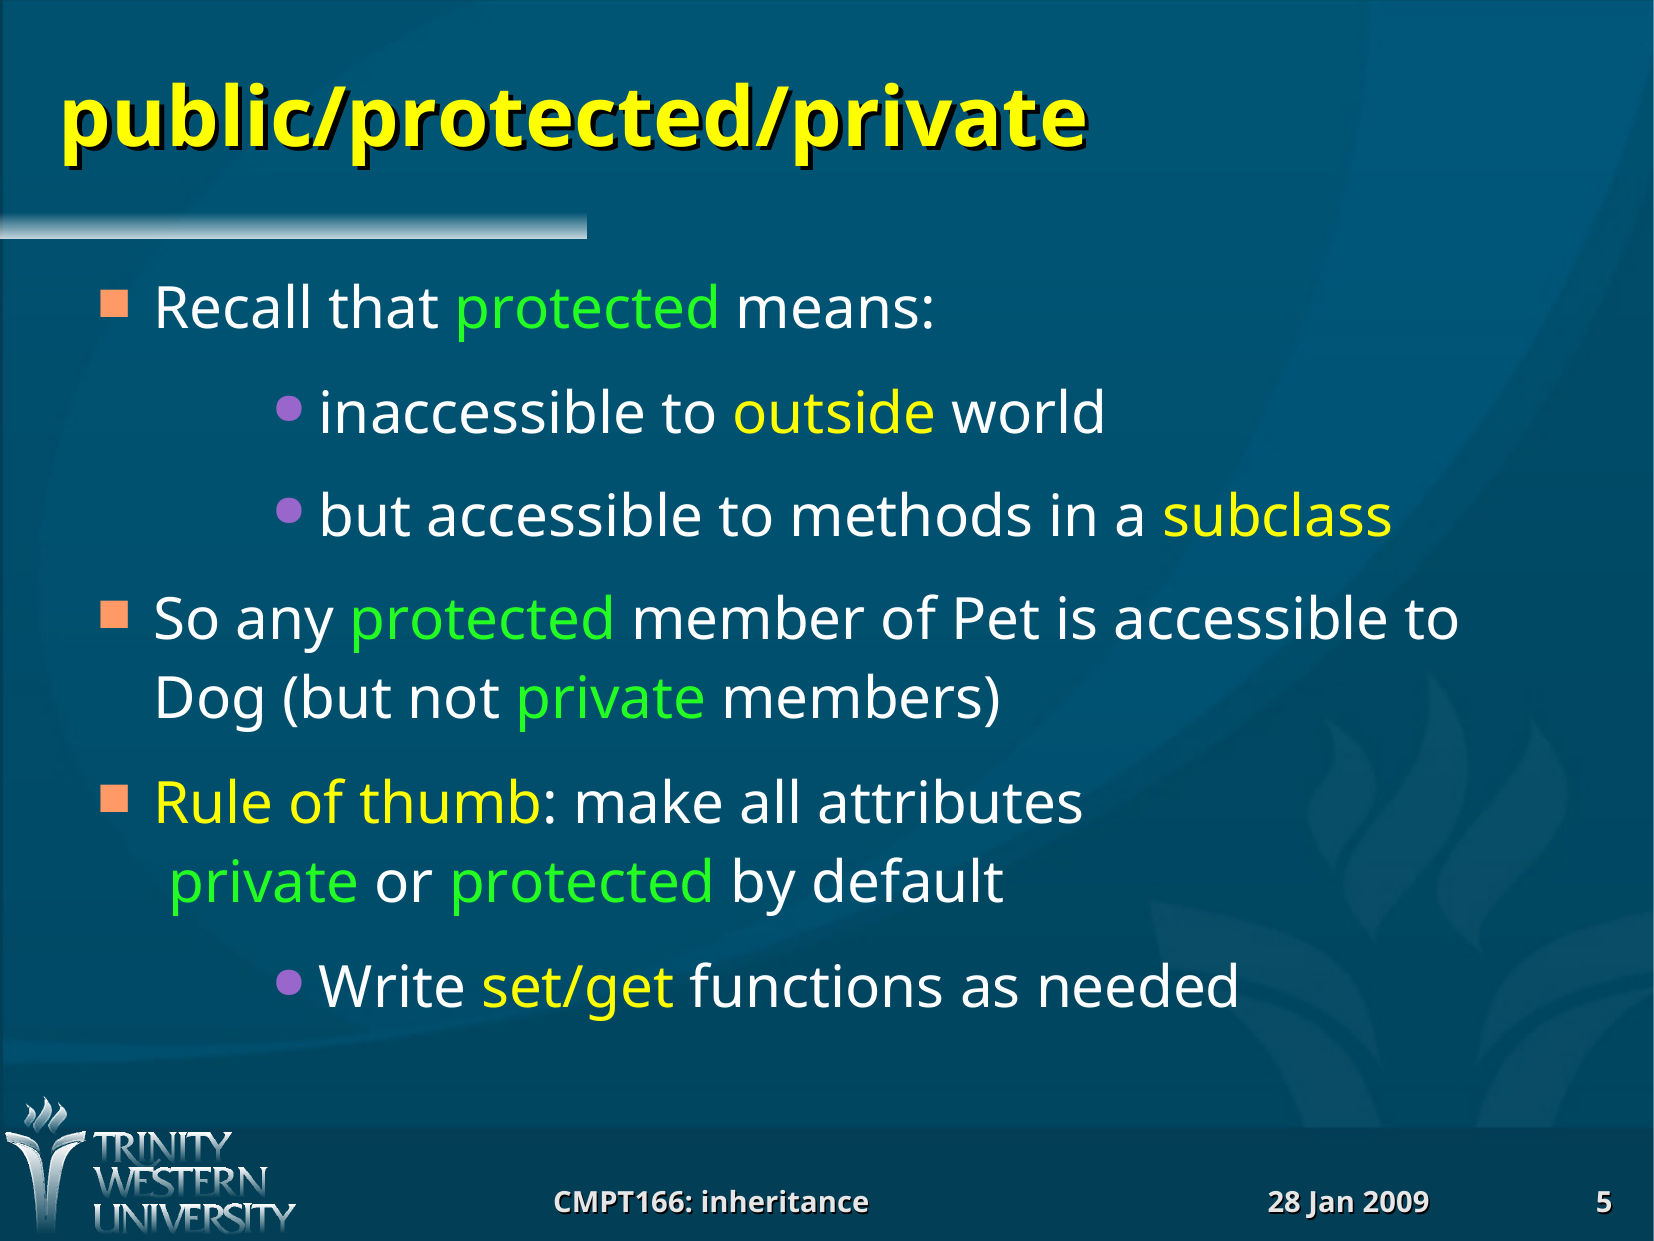

# public/protected/private
Recall that protected means:
inaccessible to outside world
but accessible to methods in a subclass
So any protected member of Pet is accessible to Dog (but not private members)
Rule of thumb: make all attributes
 private or protected by default
Write set/get functions as needed
CMPT166: inheritance
28 Jan 2009
5